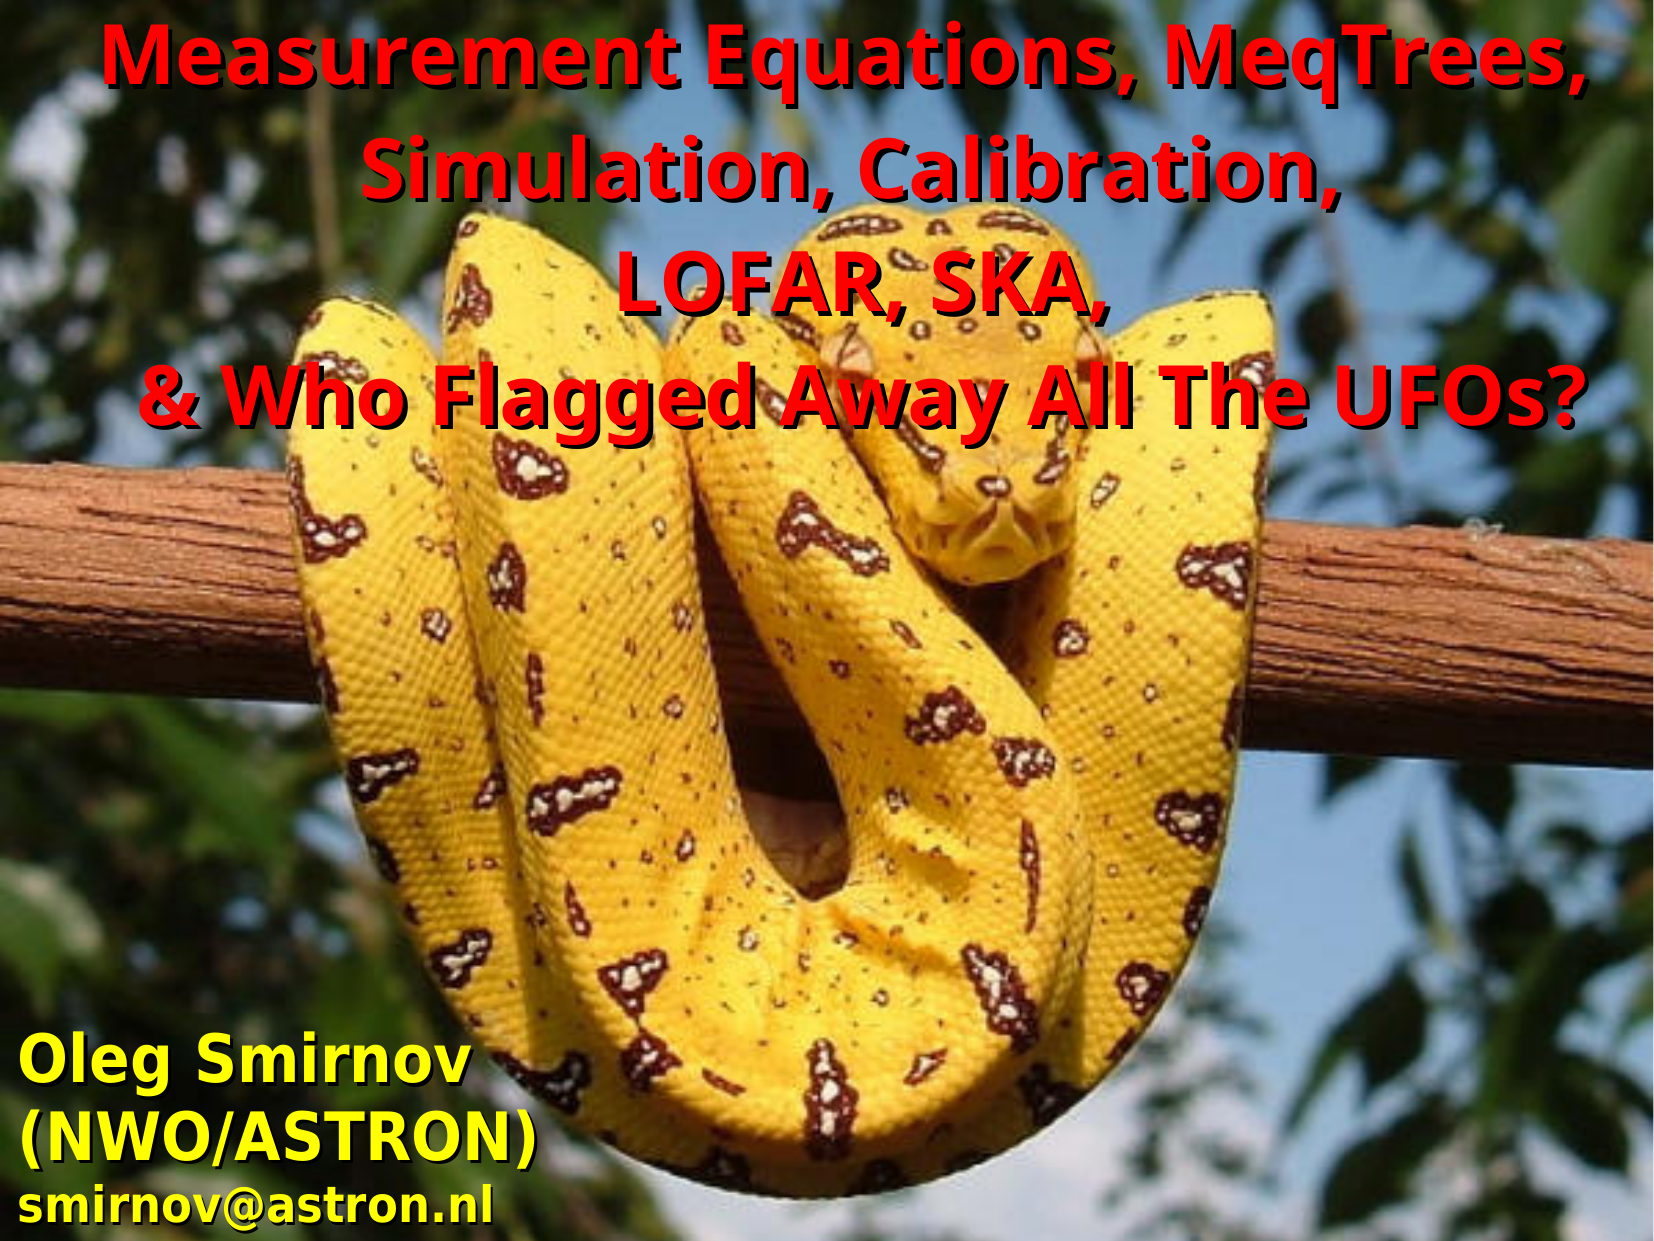

# Measurement Equations, MeqTrees, Simulation, Calibration, LOFAR, SKA, & Who Flagged Away All The UFOs?
Oleg Smirnov
(NWO/ASTRON)									smirnov@astron.nl